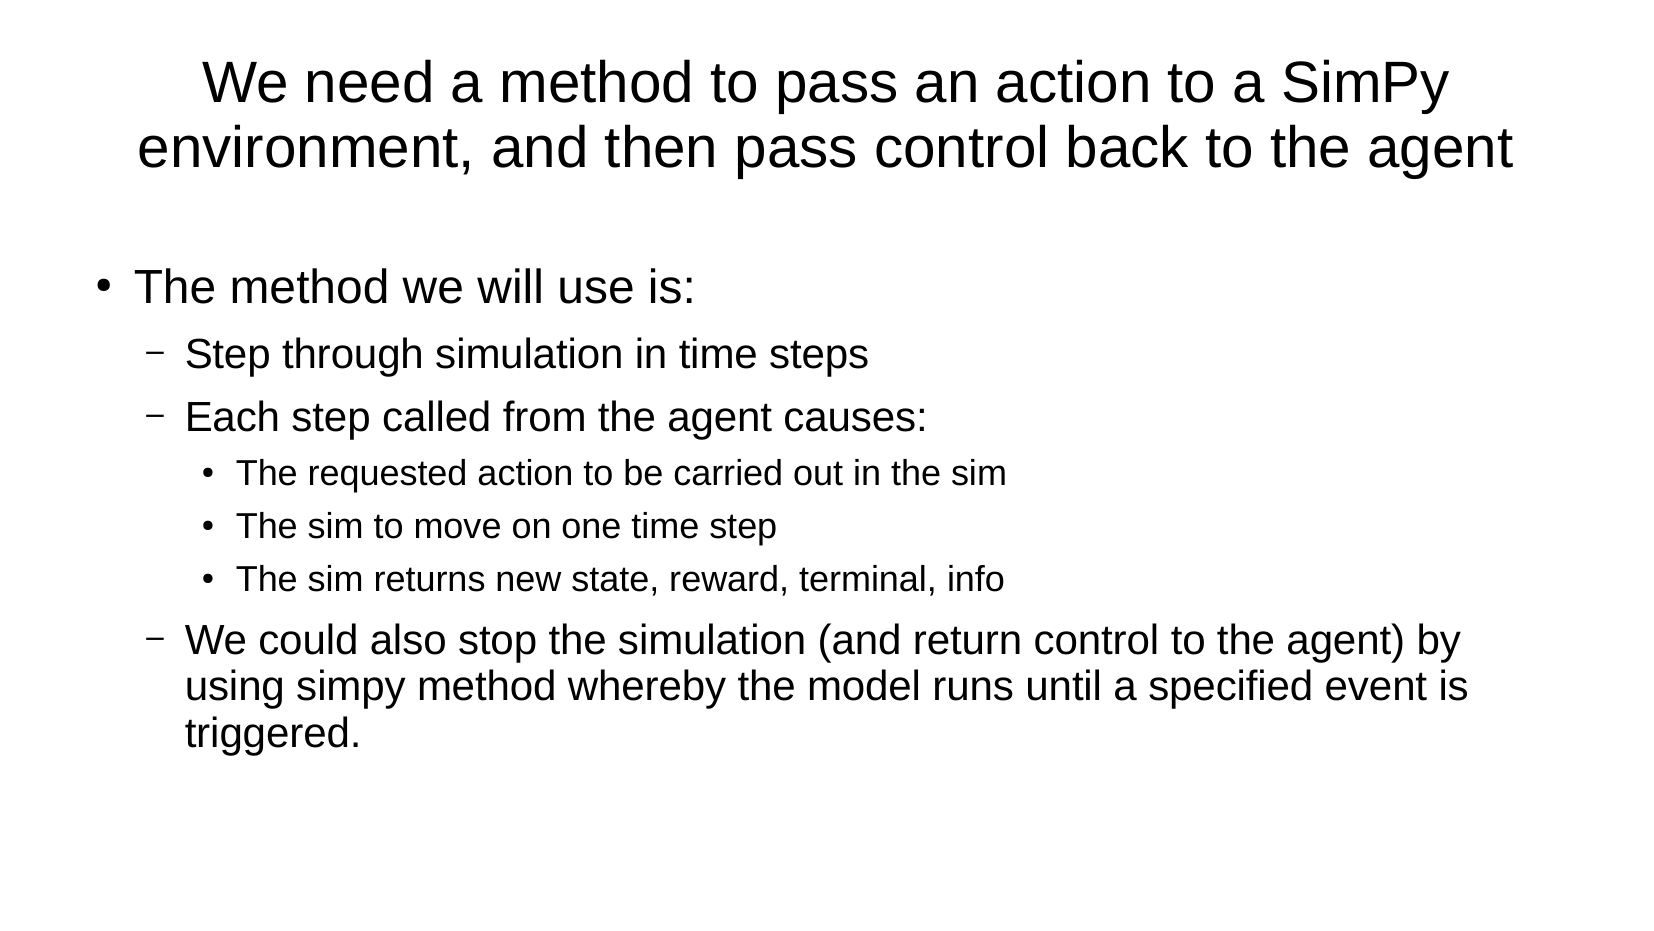

# We need a method to pass an action to a SimPy environment, and then pass control back to the agent
The method we will use is:
Step through simulation in time steps
Each step called from the agent causes:
The requested action to be carried out in the sim
The sim to move on one time step
The sim returns new state, reward, terminal, info
We could also stop the simulation (and return control to the agent) by using simpy method whereby the model runs until a specified event is triggered.